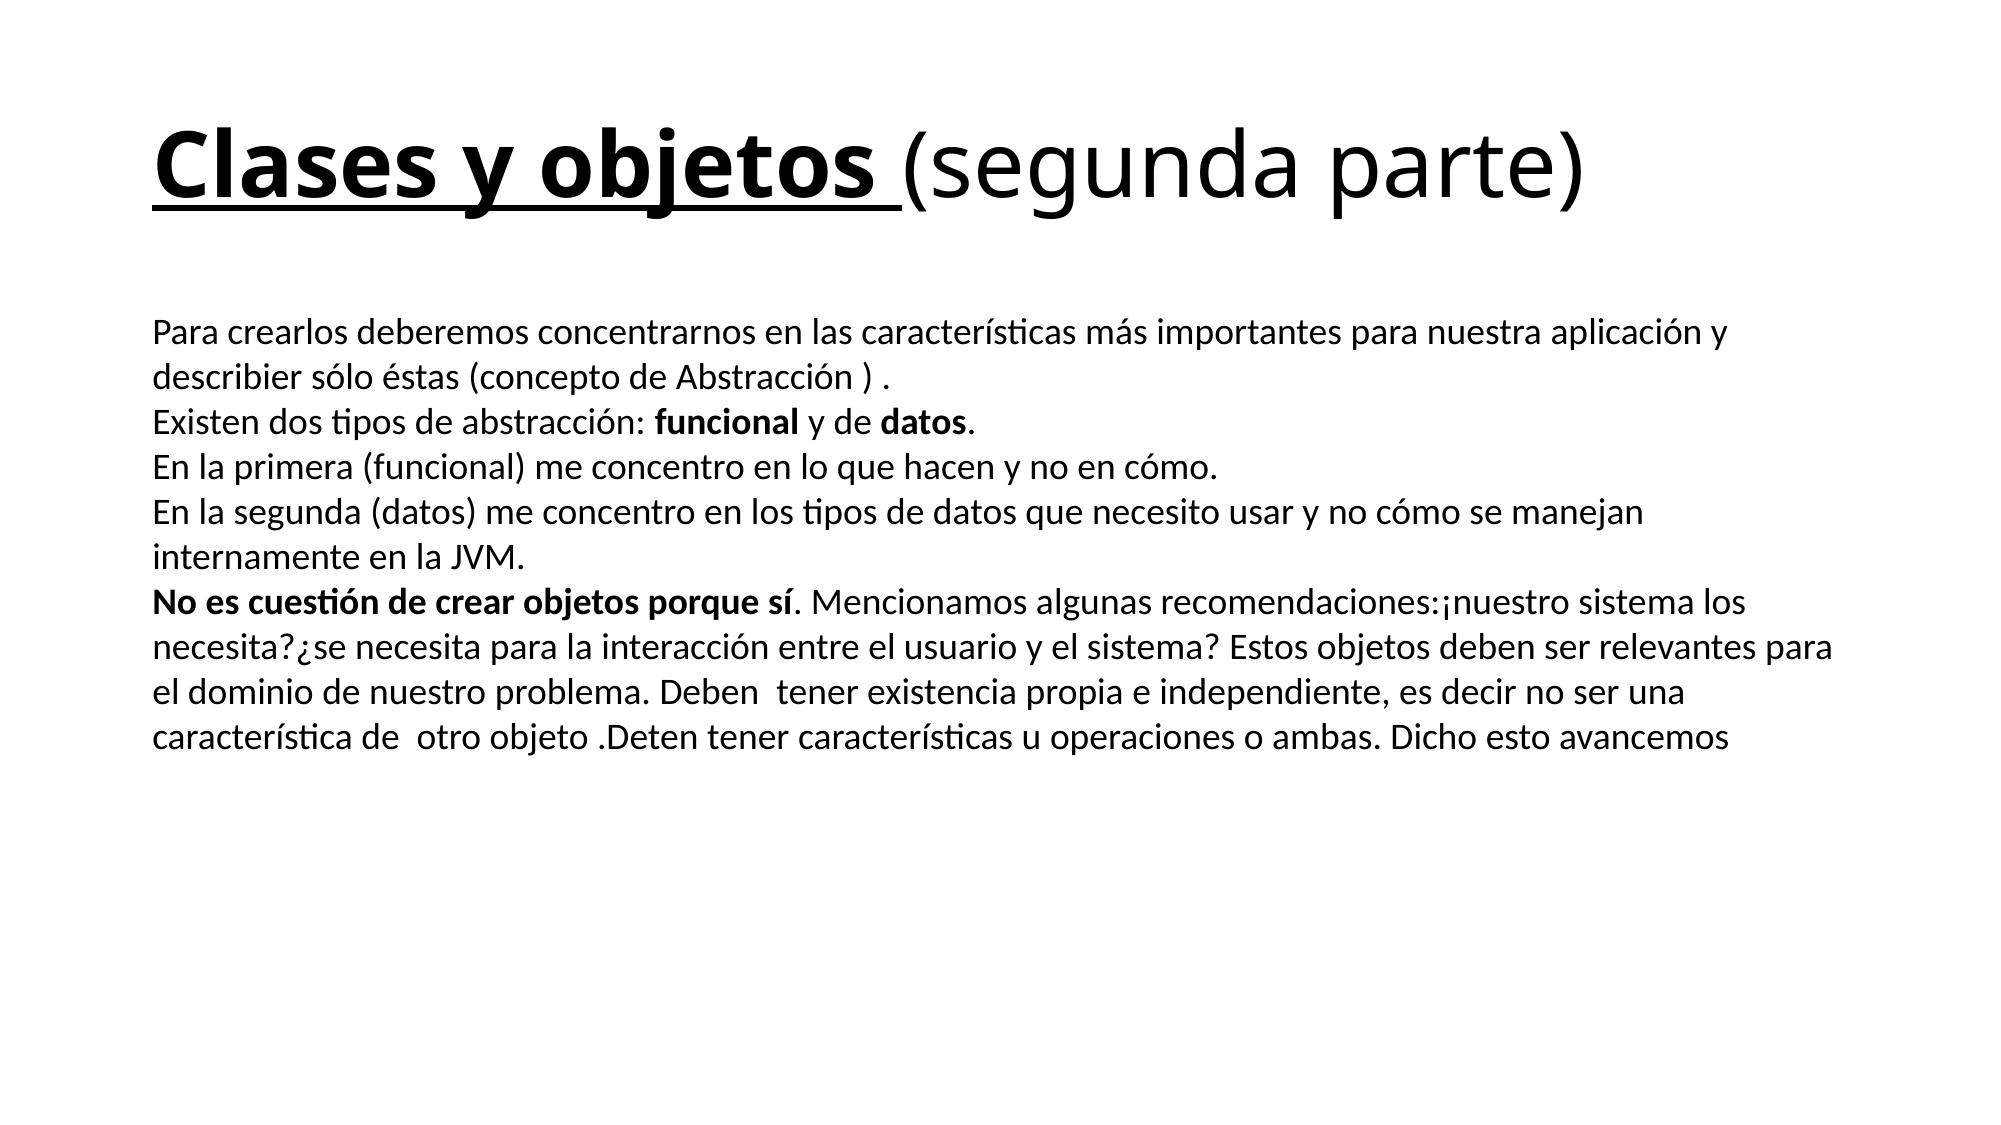

Clases y objetos (segunda parte)
Para crearlos deberemos concentrarnos en las características más importantes para nuestra aplicación y describier sólo éstas (concepto de Abstracción ) .
Existen dos tipos de abstracción: funcional y de datos.
En la primera (funcional) me concentro en lo que hacen y no en cómo.
En la segunda (datos) me concentro en los tipos de datos que necesito usar y no cómo se manejan internamente en la JVM.
No es cuestión de crear objetos porque sí. Mencionamos algunas recomendaciones:¡nuestro sistema los necesita?¿se necesita para la interacción entre el usuario y el sistema? Estos objetos deben ser relevantes para el dominio de nuestro problema. Deben tener existencia propia e independiente, es decir no ser una característica de otro objeto .Deten tener características u operaciones o ambas. Dicho esto avancemos